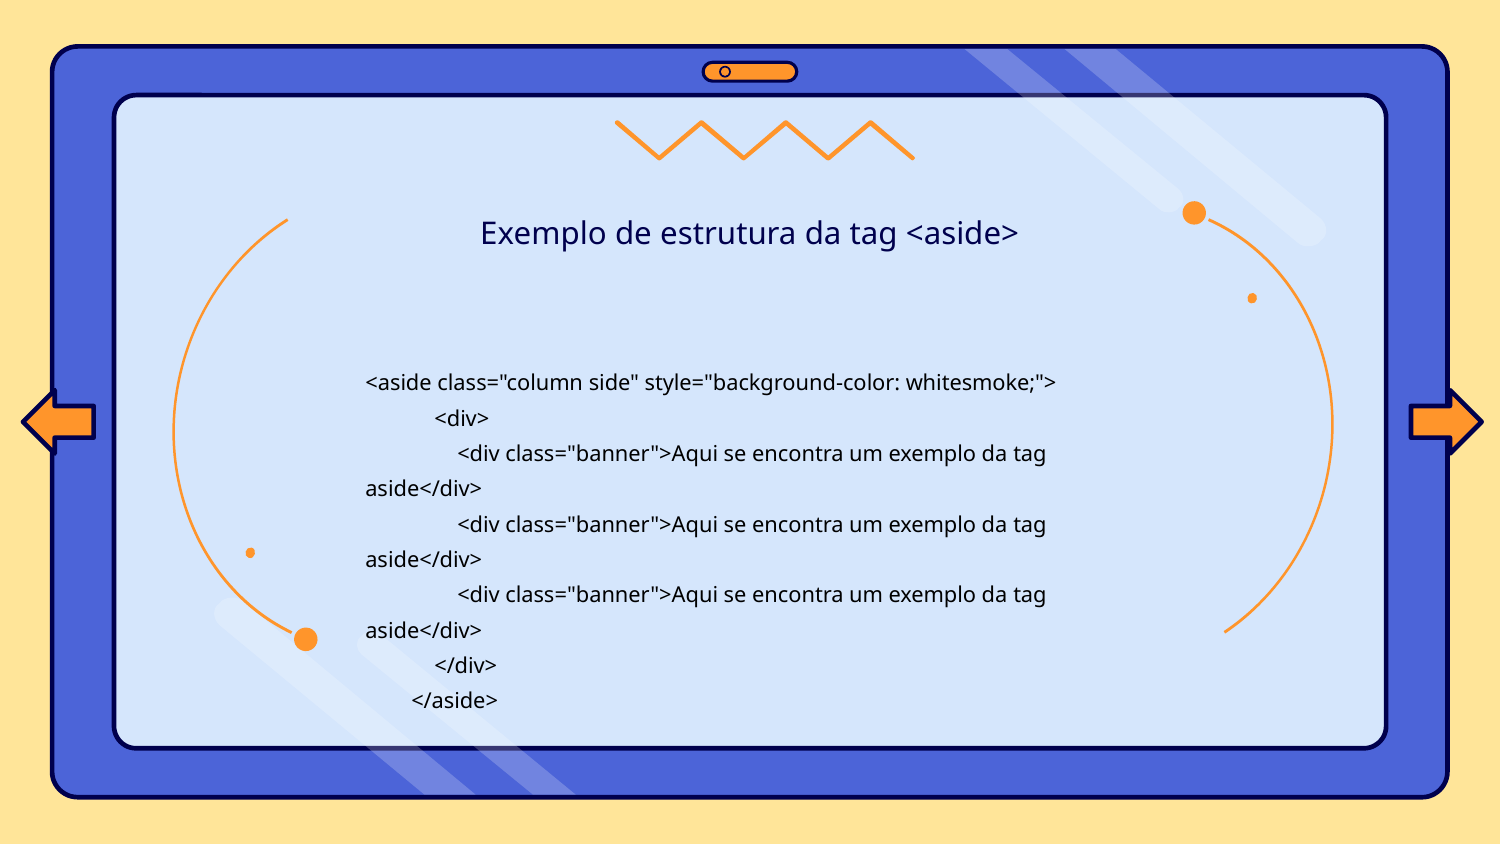

# Exemplo de estrutura da tag <aside>
<aside class="column side" style="background-color: whitesmoke;">
 <div>
 <div class="banner">Aqui se encontra um exemplo da tag aside</div>
 <div class="banner">Aqui se encontra um exemplo da tag aside</div>
 <div class="banner">Aqui se encontra um exemplo da tag aside</div>
 </div>
 </aside>